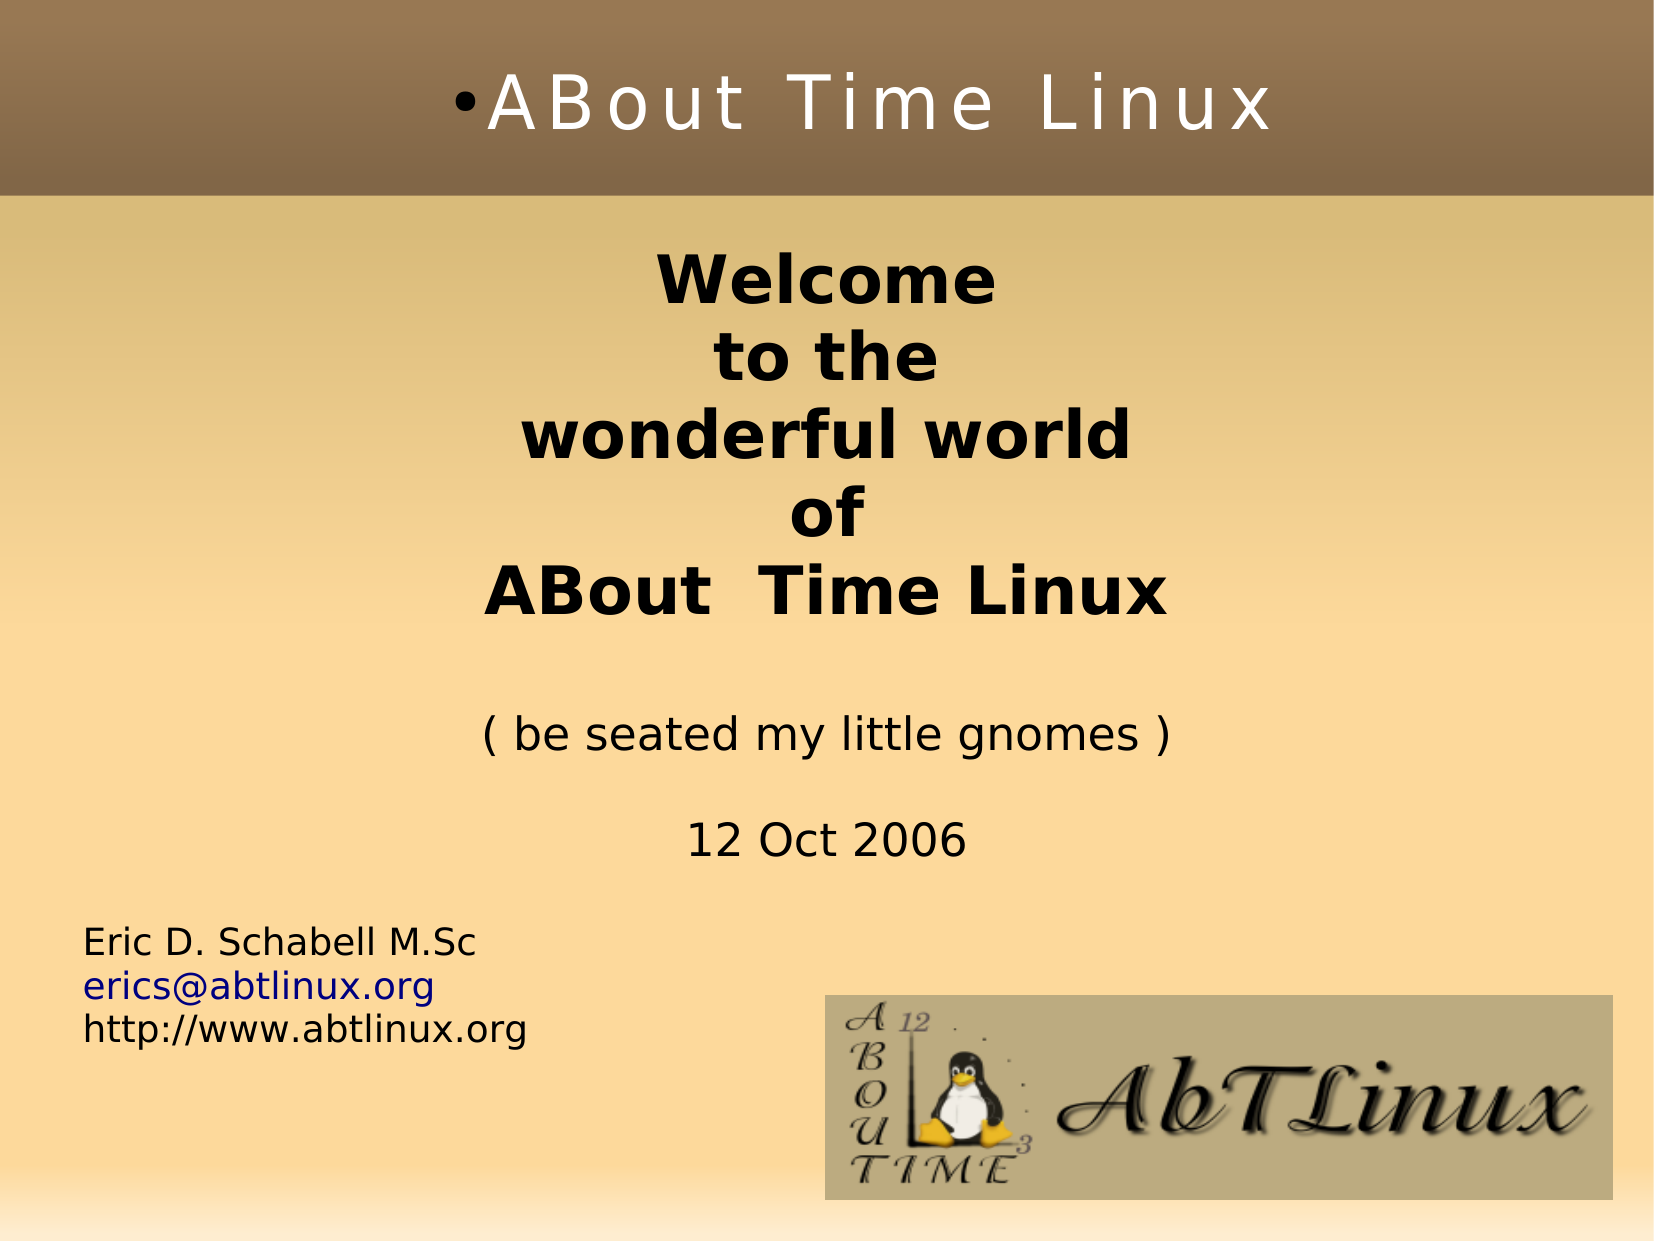

# ABout Time Linux
Welcome
to the
wonderful world
of
ABout Time Linux
( be seated my little gnomes )
12 Oct 2006
Eric D. Schabell M.Sc
erics@abtlinux.org
http://www.abtlinux.org